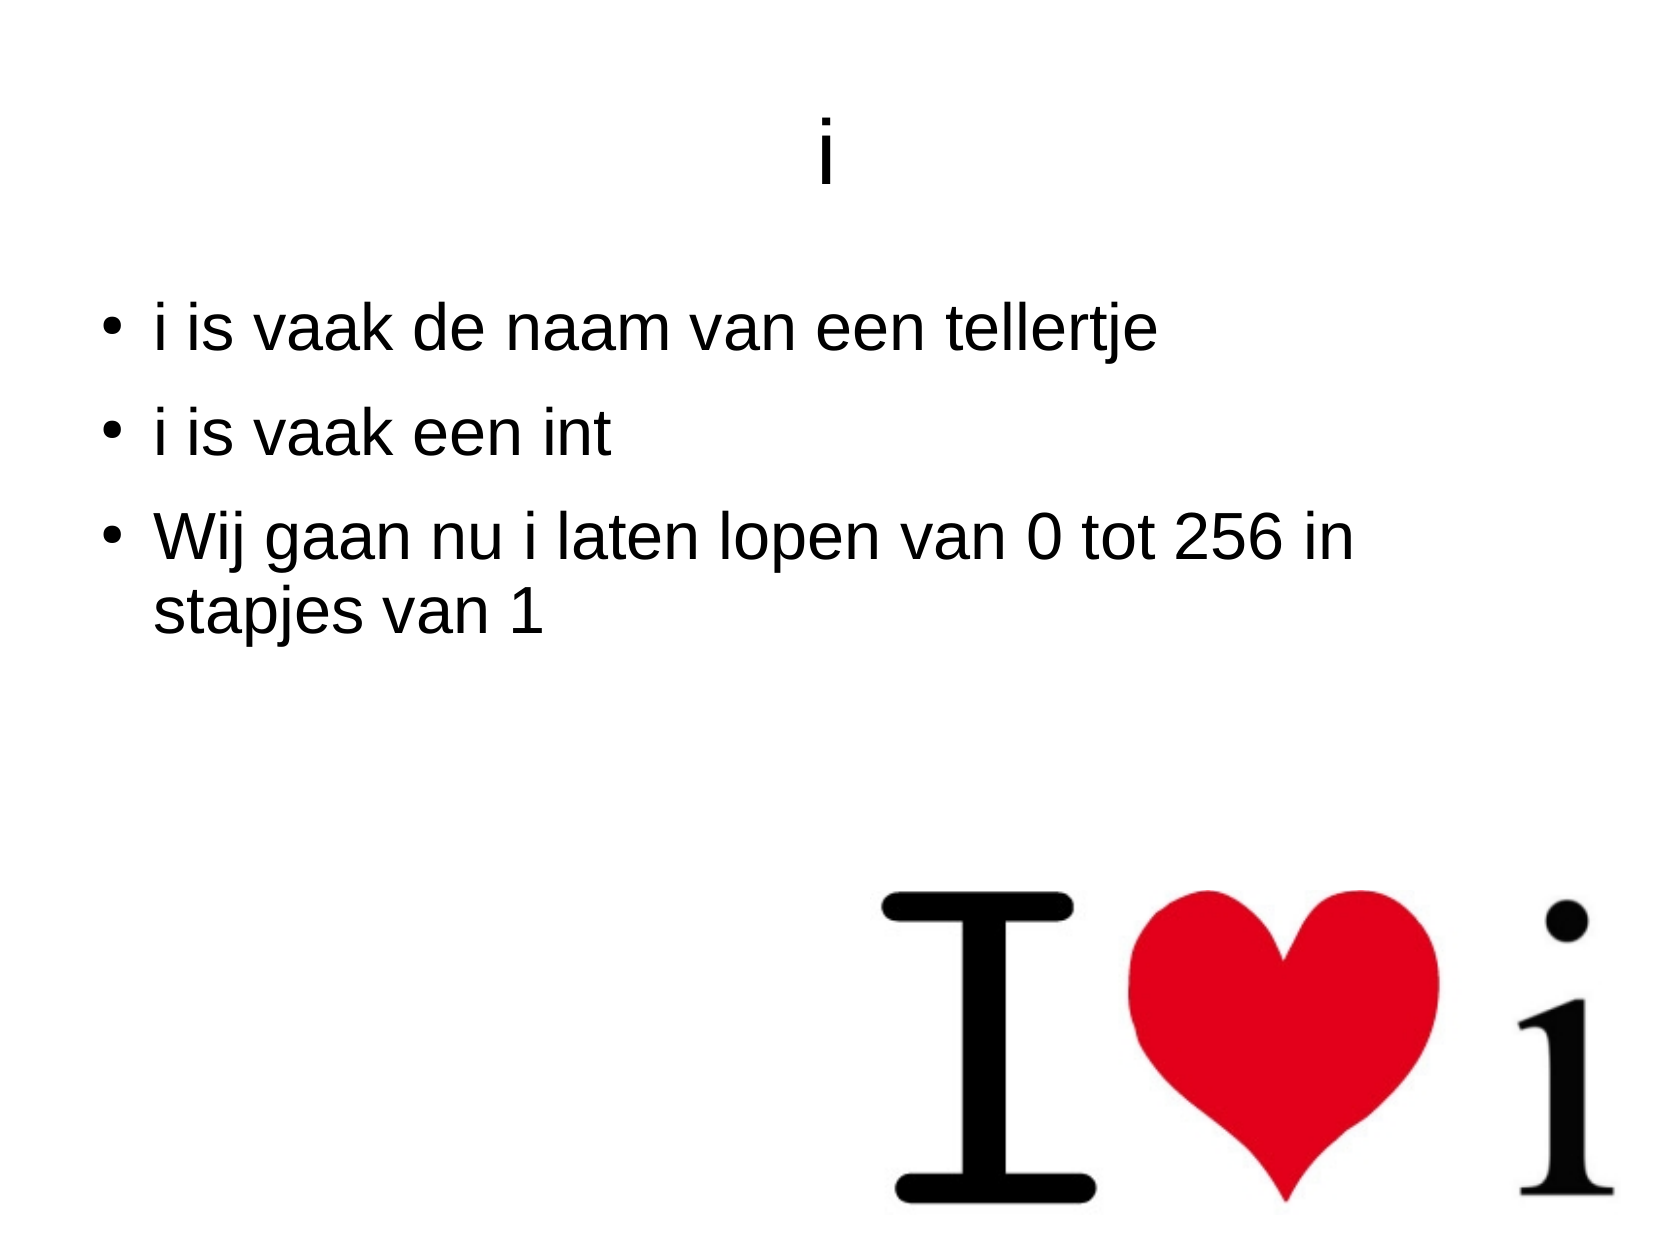

# i
i is vaak de naam van een tellertje
i is vaak een int
Wij gaan nu i laten lopen van 0 tot 256 in stapjes van 1